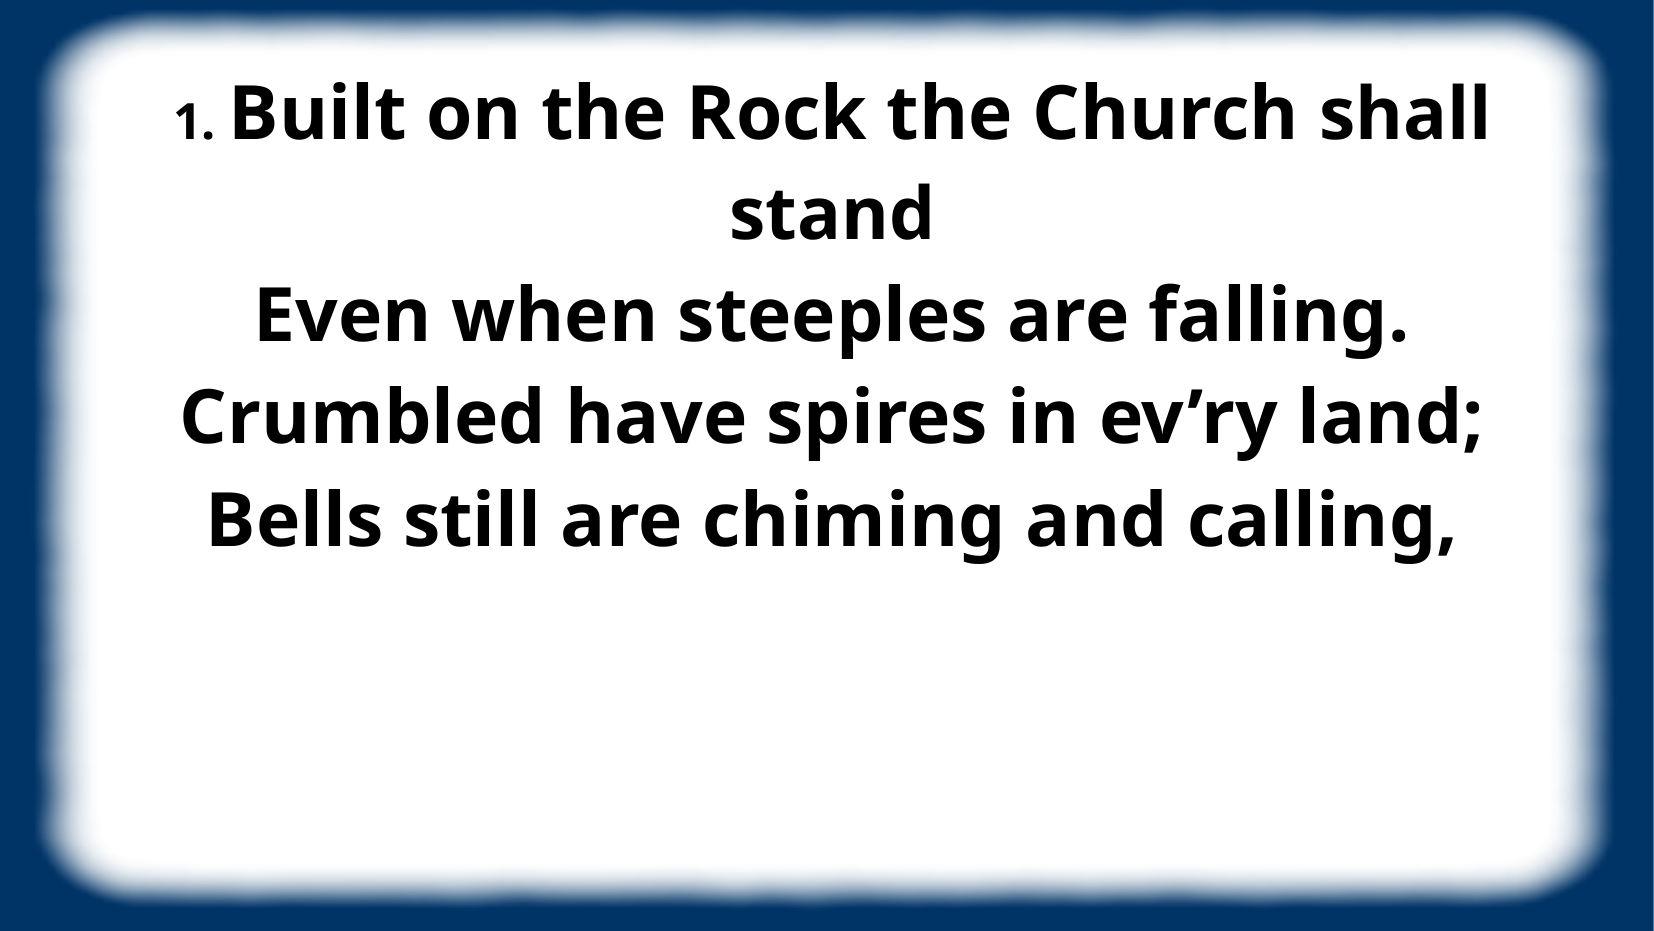

1. Built on the Rock the Church shall stand
Even when steeples are falling.
Crumbled have spires in ev’ry land;
Bells still are chiming and calling,